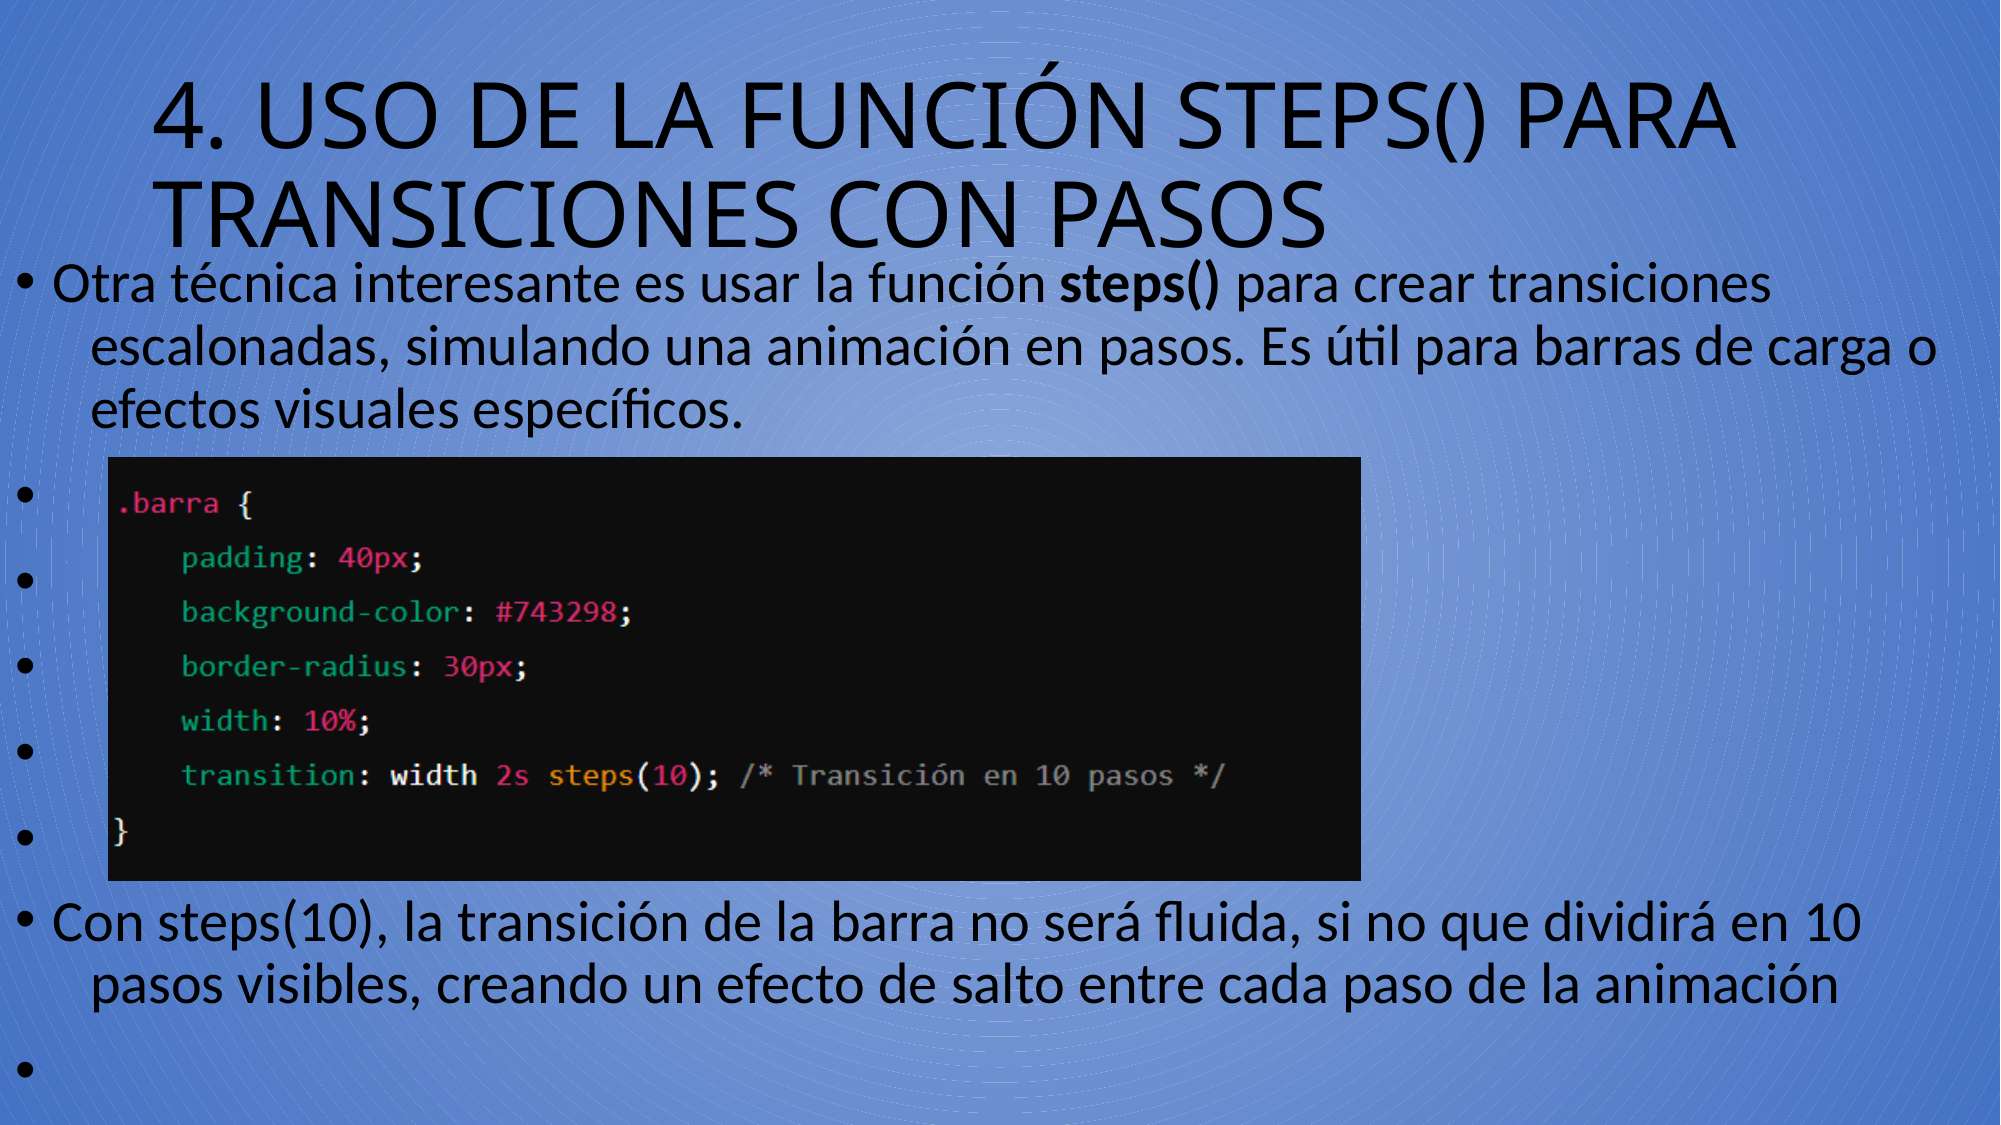

# 4. USO DE LA FUNCIÓN STEPS() PARA TRANSICIONES CON PASOS
Otra técnica interesante es usar la función steps() para crear transiciones escalonadas, simulando una animación en pasos. Es útil para barras de carga o efectos visuales específicos.
Con steps(10), la transición de la barra no será fluida, si no que dividirá en 10 pasos visibles, creando un efecto de salto entre cada paso de la animación